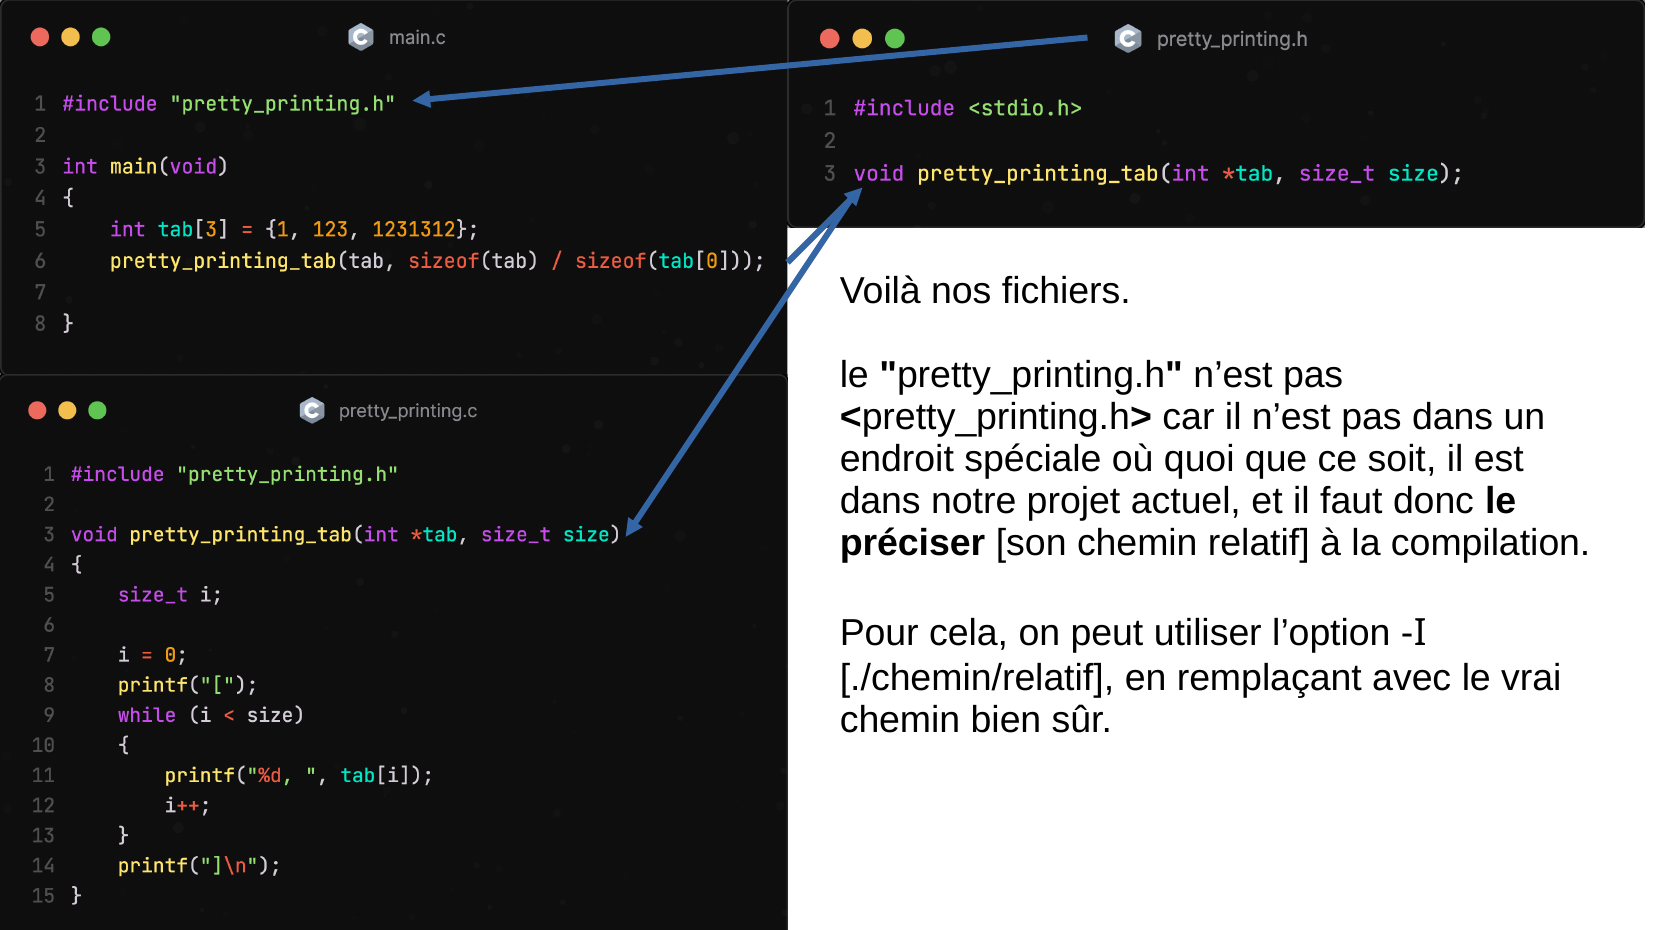

Voilà nos fichiers.
le "pretty_printing.h" n’est pas <pretty_printing.h> car il n’est pas dans un endroit spéciale où quoi que ce soit, il est dans notre projet actuel, et il faut donc le préciser [son chemin relatif] à la compilation.
Pour cela, on peut utiliser l’option -I [./chemin/relatif], en remplaçant avec le vrai chemin bien sûr.